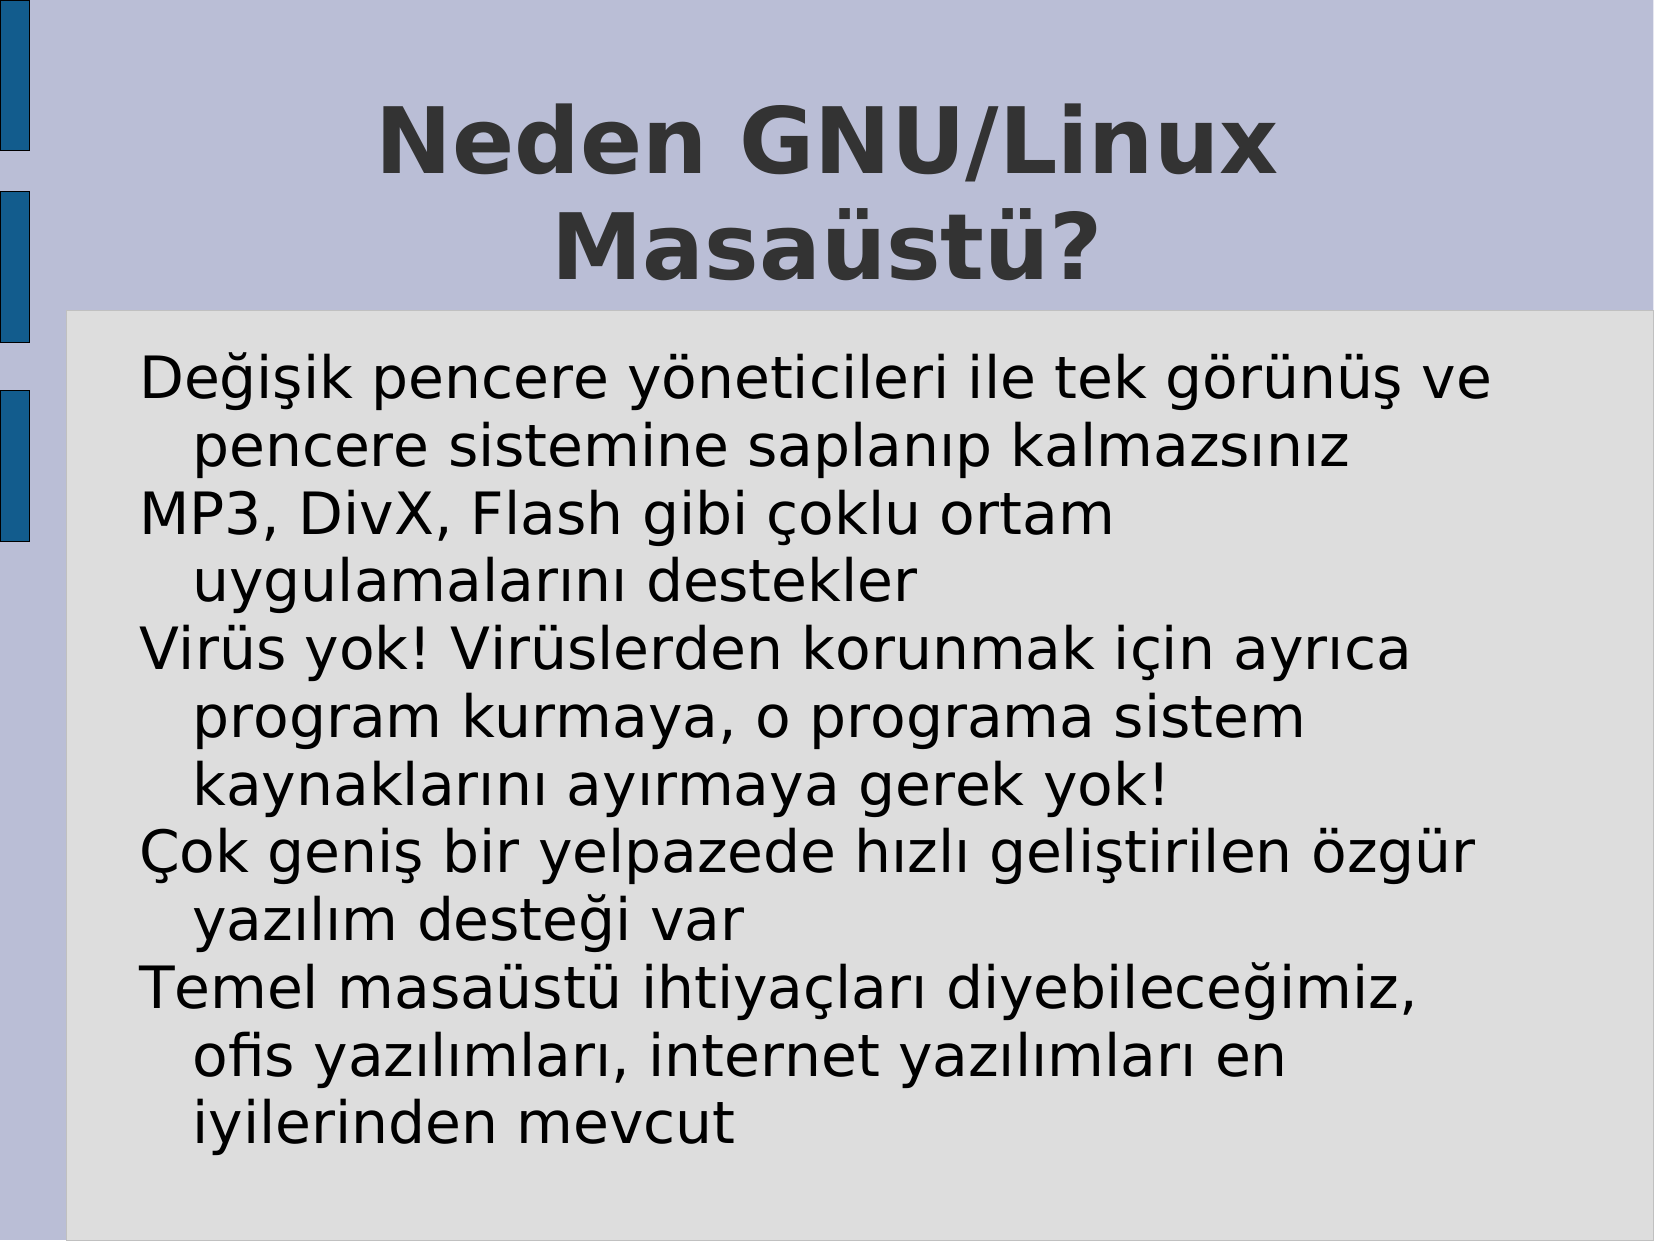

# Neden GNU/Linux Masaüstü?
Değişik pencere yöneticileri ile tek görünüş ve pencere sistemine saplanıp kalmazsınız
MP3, DivX, Flash gibi çoklu ortam uygulamalarını destekler
Virüs yok! Virüslerden korunmak için ayrıca program kurmaya, o programa sistem kaynaklarını ayırmaya gerek yok!
Çok geniş bir yelpazede hızlı geliştirilen özgür yazılım desteği var
Temel masaüstü ihtiyaçları diyebileceğimiz, ofis yazılımları, internet yazılımları en iyilerinden mevcut